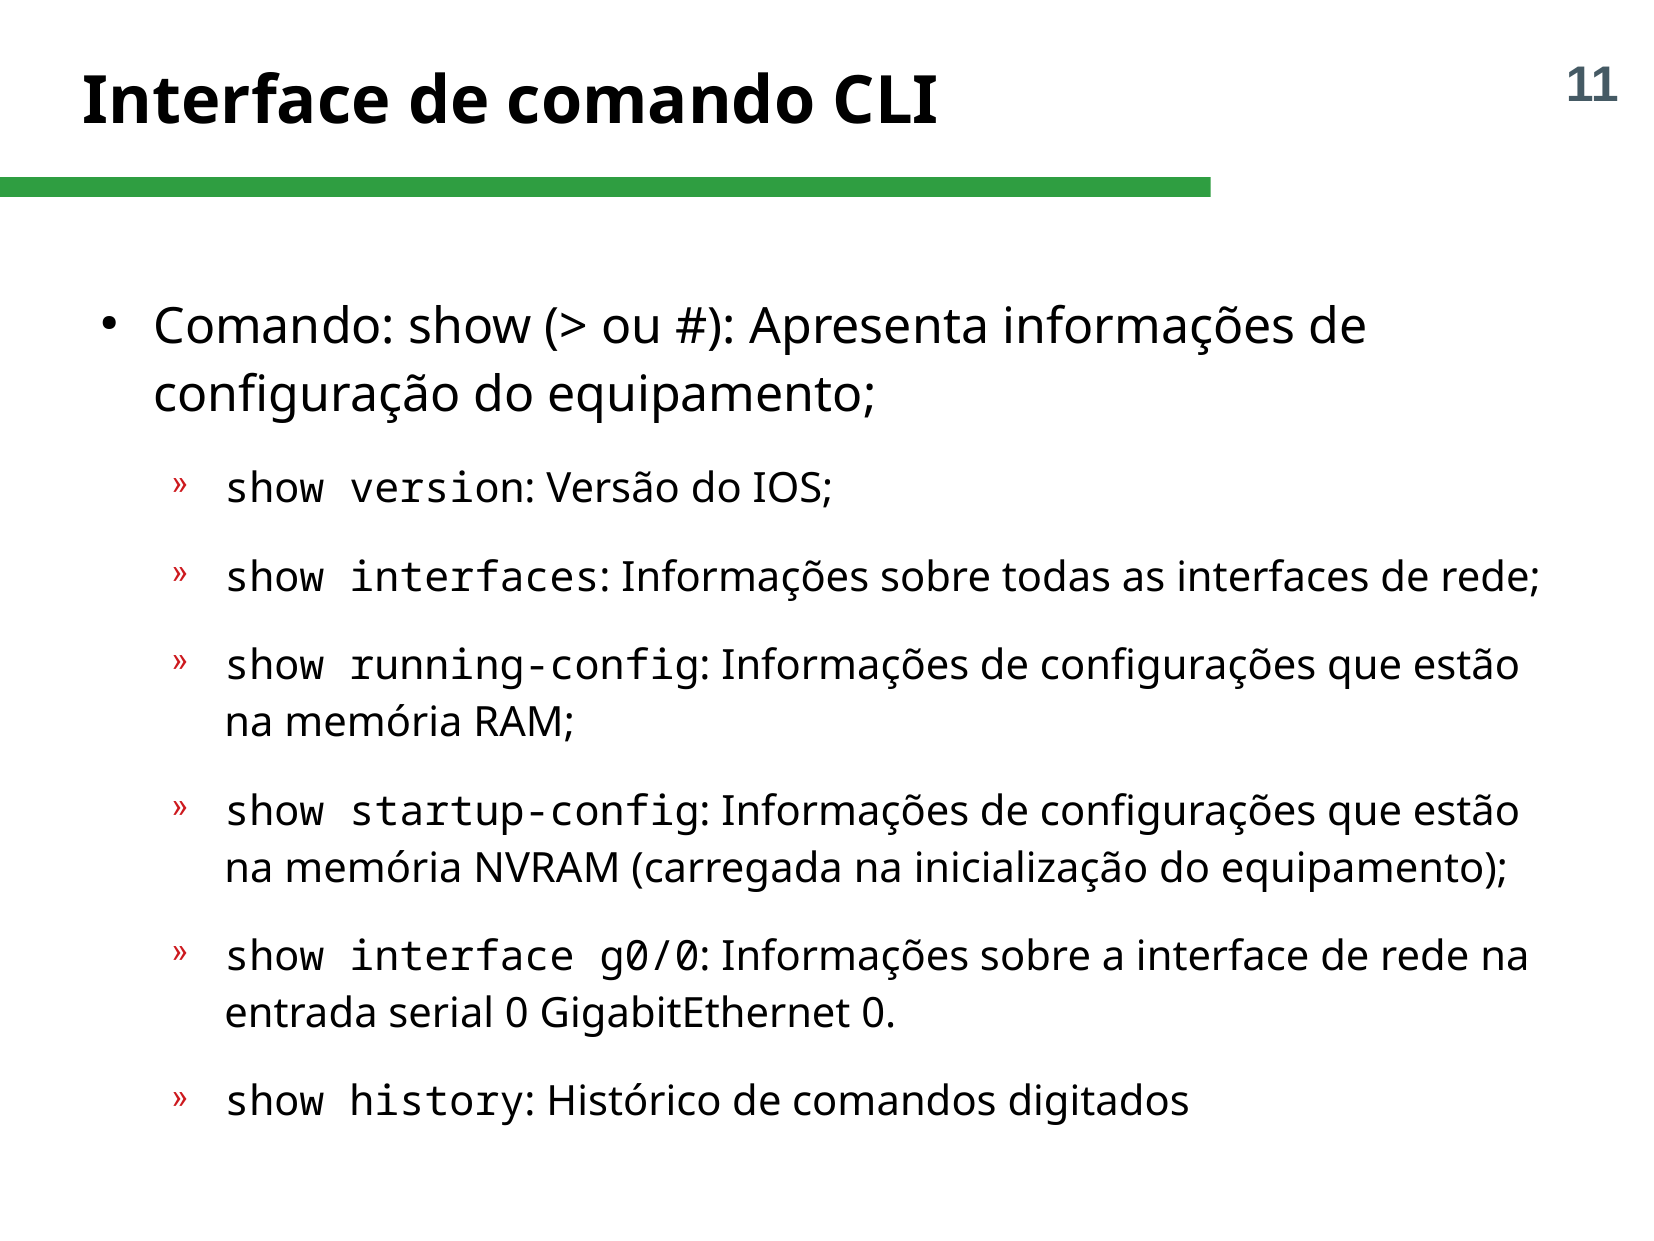

# Interface de comando CLI
Comando: show (> ou #): Apresenta informações de configuração do equipamento;
show version: Versão do IOS;
show interfaces: Informações sobre todas as interfaces de rede;
show running-config: Informações de configurações que estão na memória RAM;
show startup-config: Informações de configurações que estão na memória NVRAM (carregada na inicialização do equipamento);
show interface g0/0: Informações sobre a interface de rede na entrada serial 0 GigabitEthernet 0.
show history: Histórico de comandos digitados